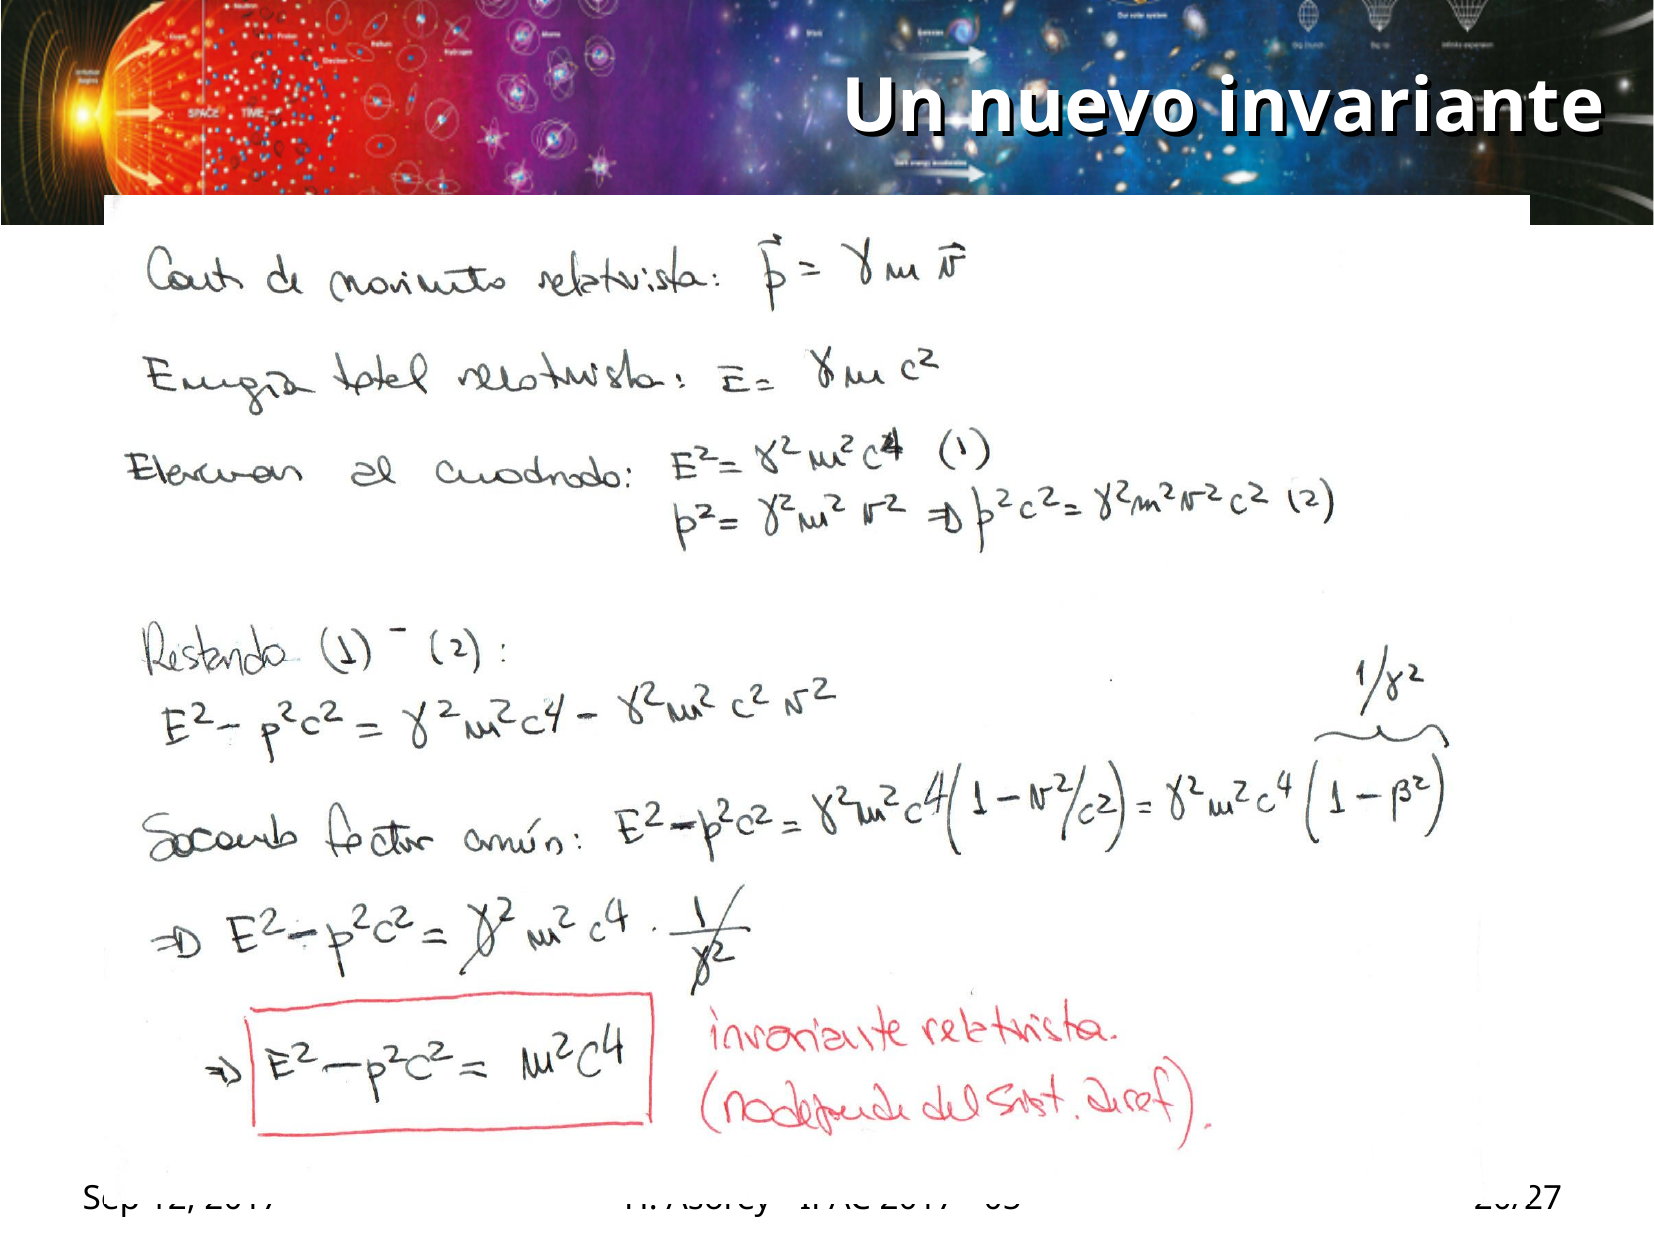

# Un nuevo invariante
Sep 12, 2017
H. Asorey - IPAC 2017 - 05
20